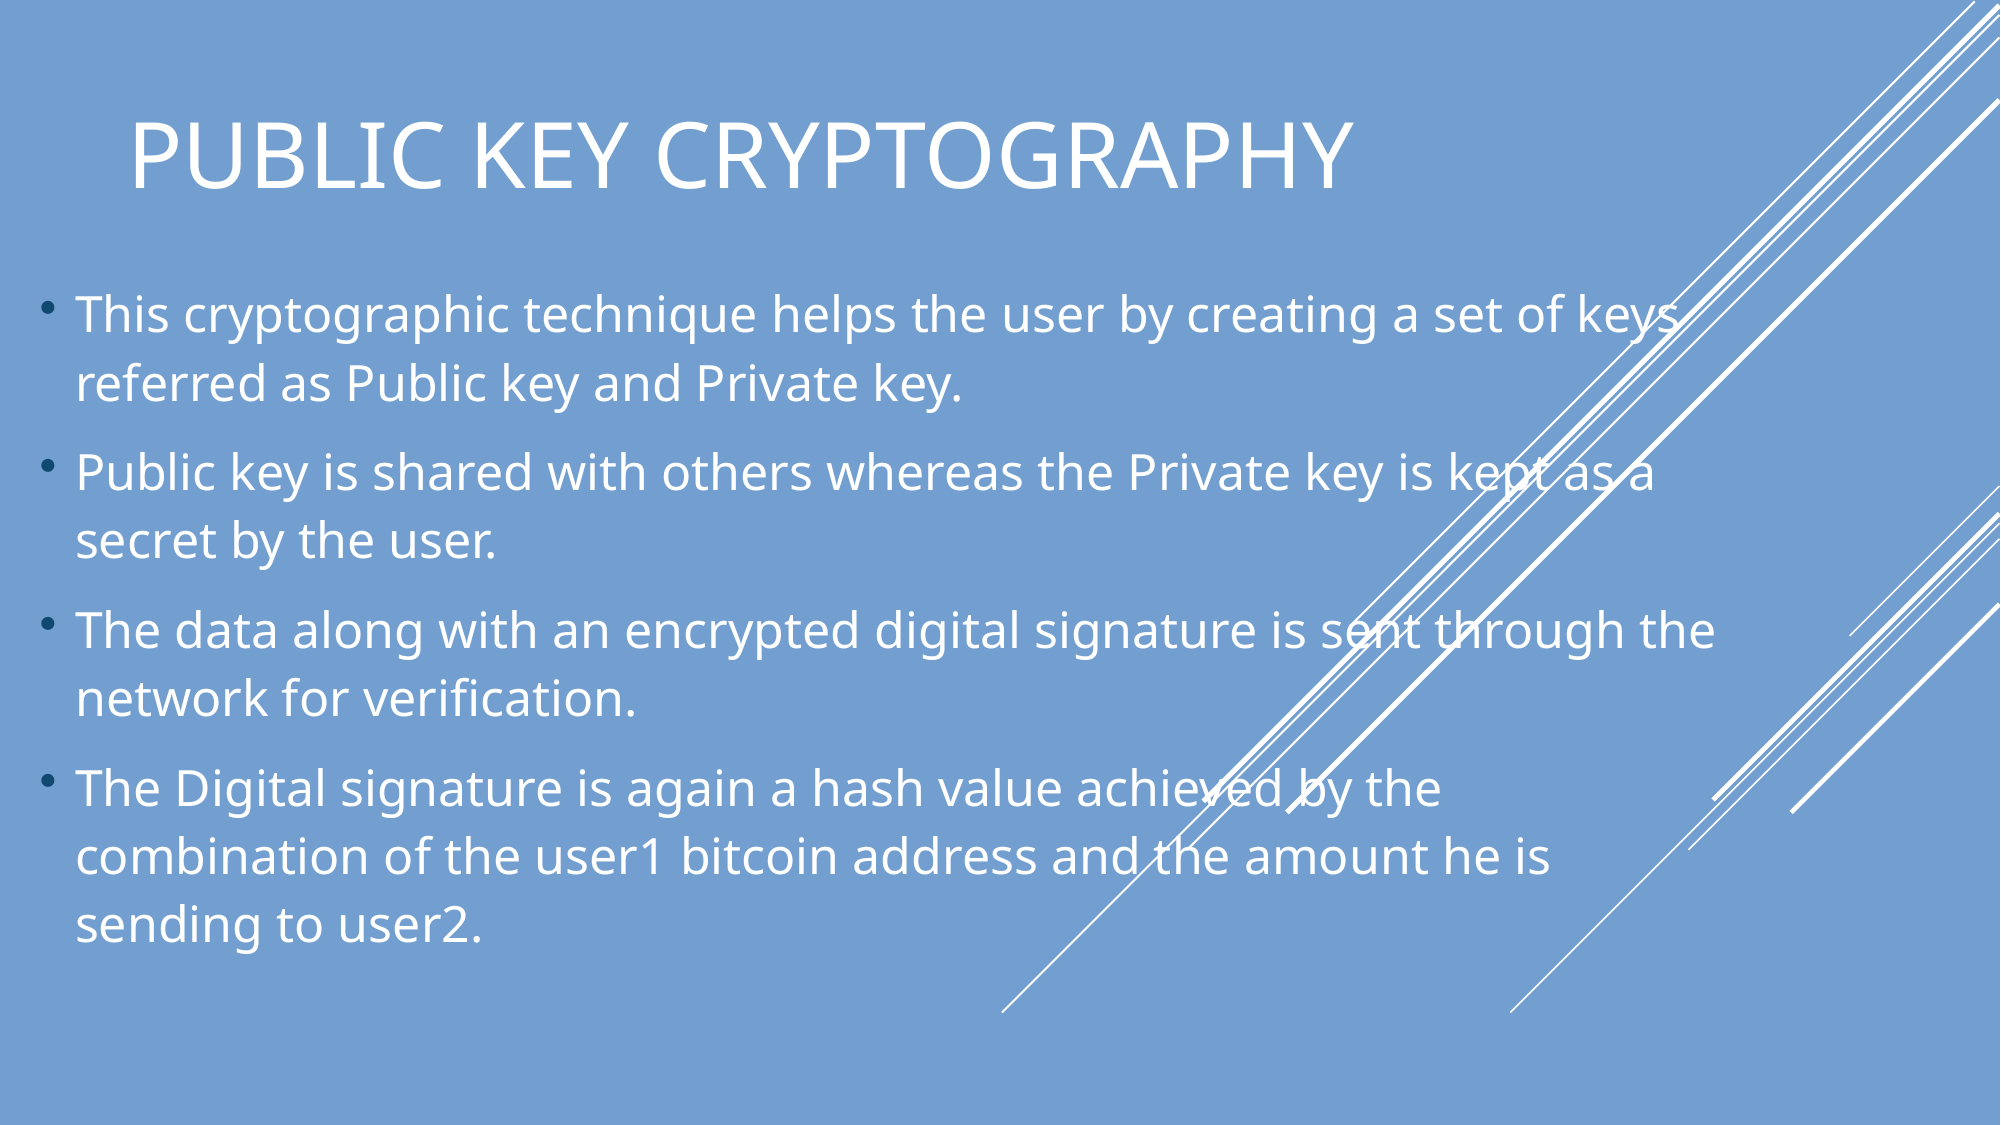

Public key cryptography
This cryptographic technique helps the user by creating a set of keys referred as Public key and Private key.
Public key is shared with others whereas the Private key is kept as a secret by the user.
The data along with an encrypted digital signature is sent through the network for verification.
The Digital signature is again a hash value achieved by the combination of the user1 bitcoin address and the amount he is sending to user2.